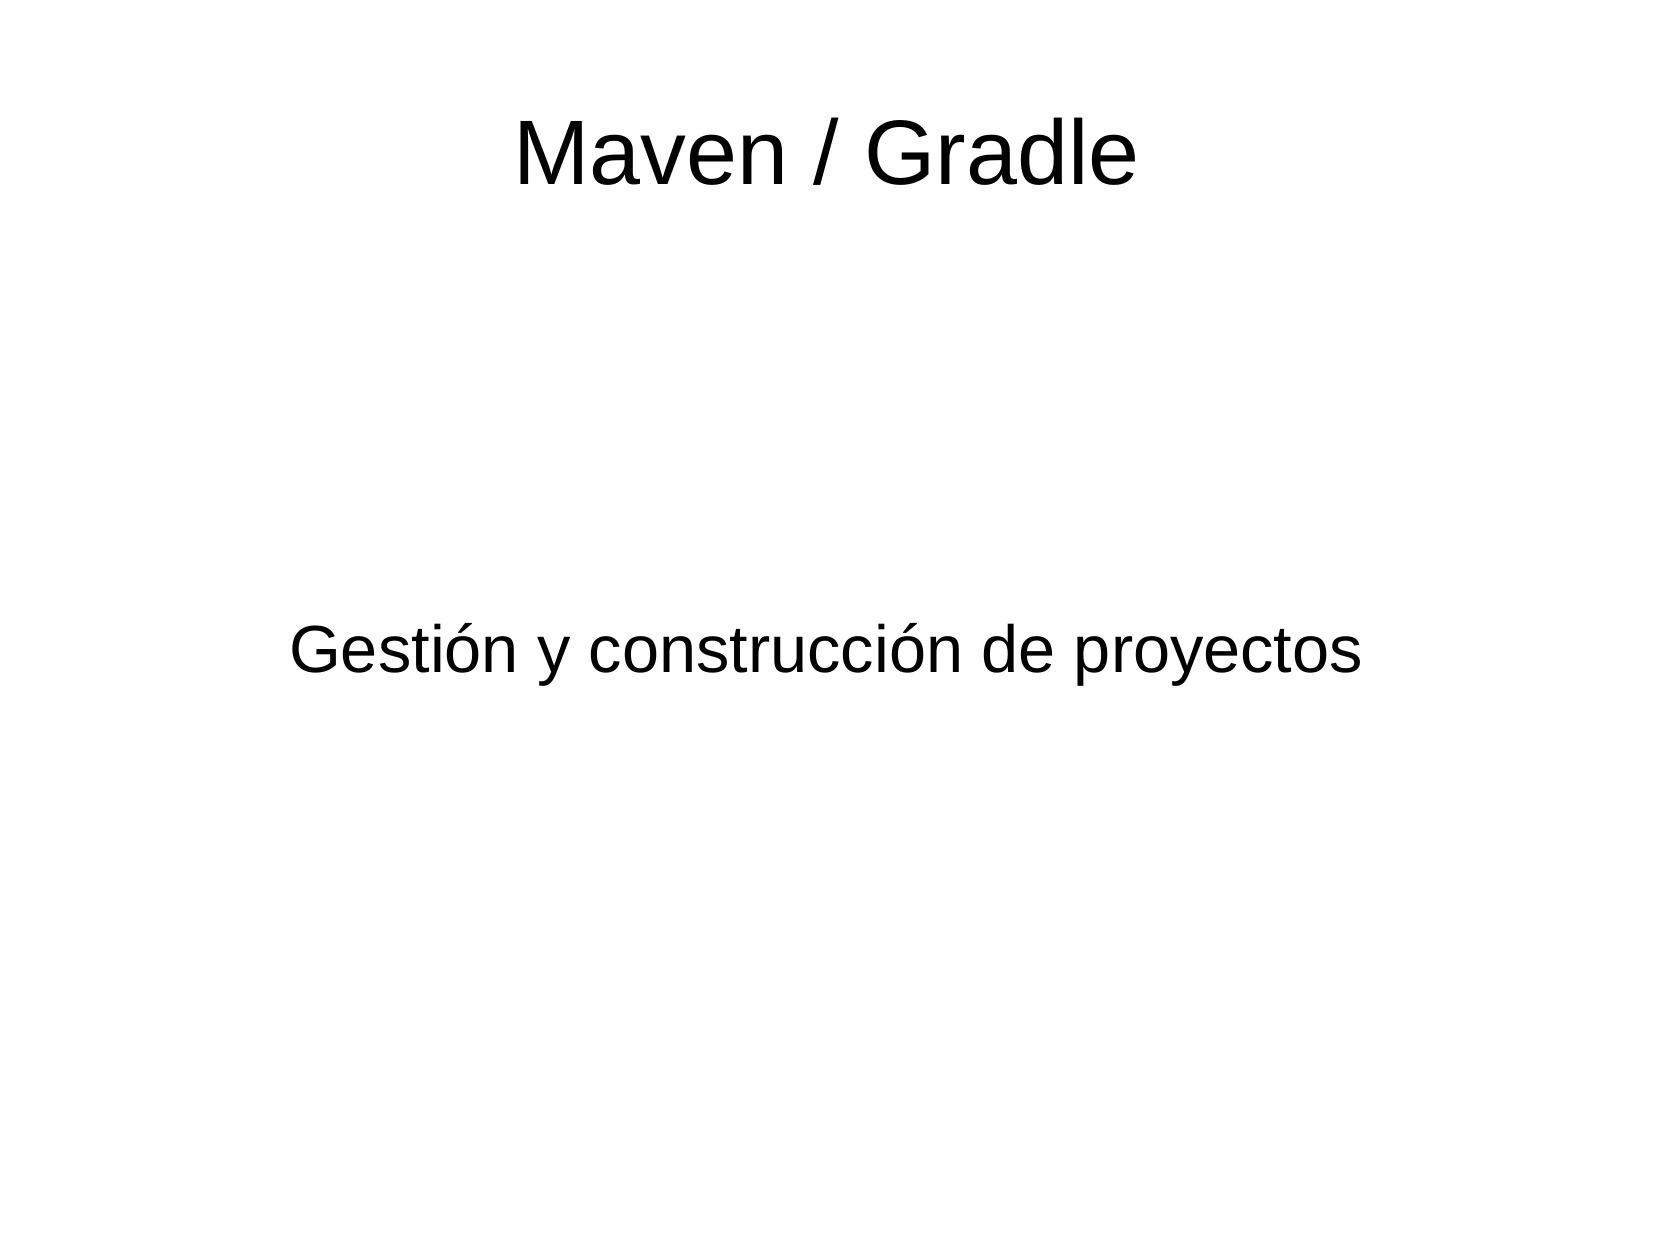

# Maven / Gradle
Gestión y construcción de proyectos